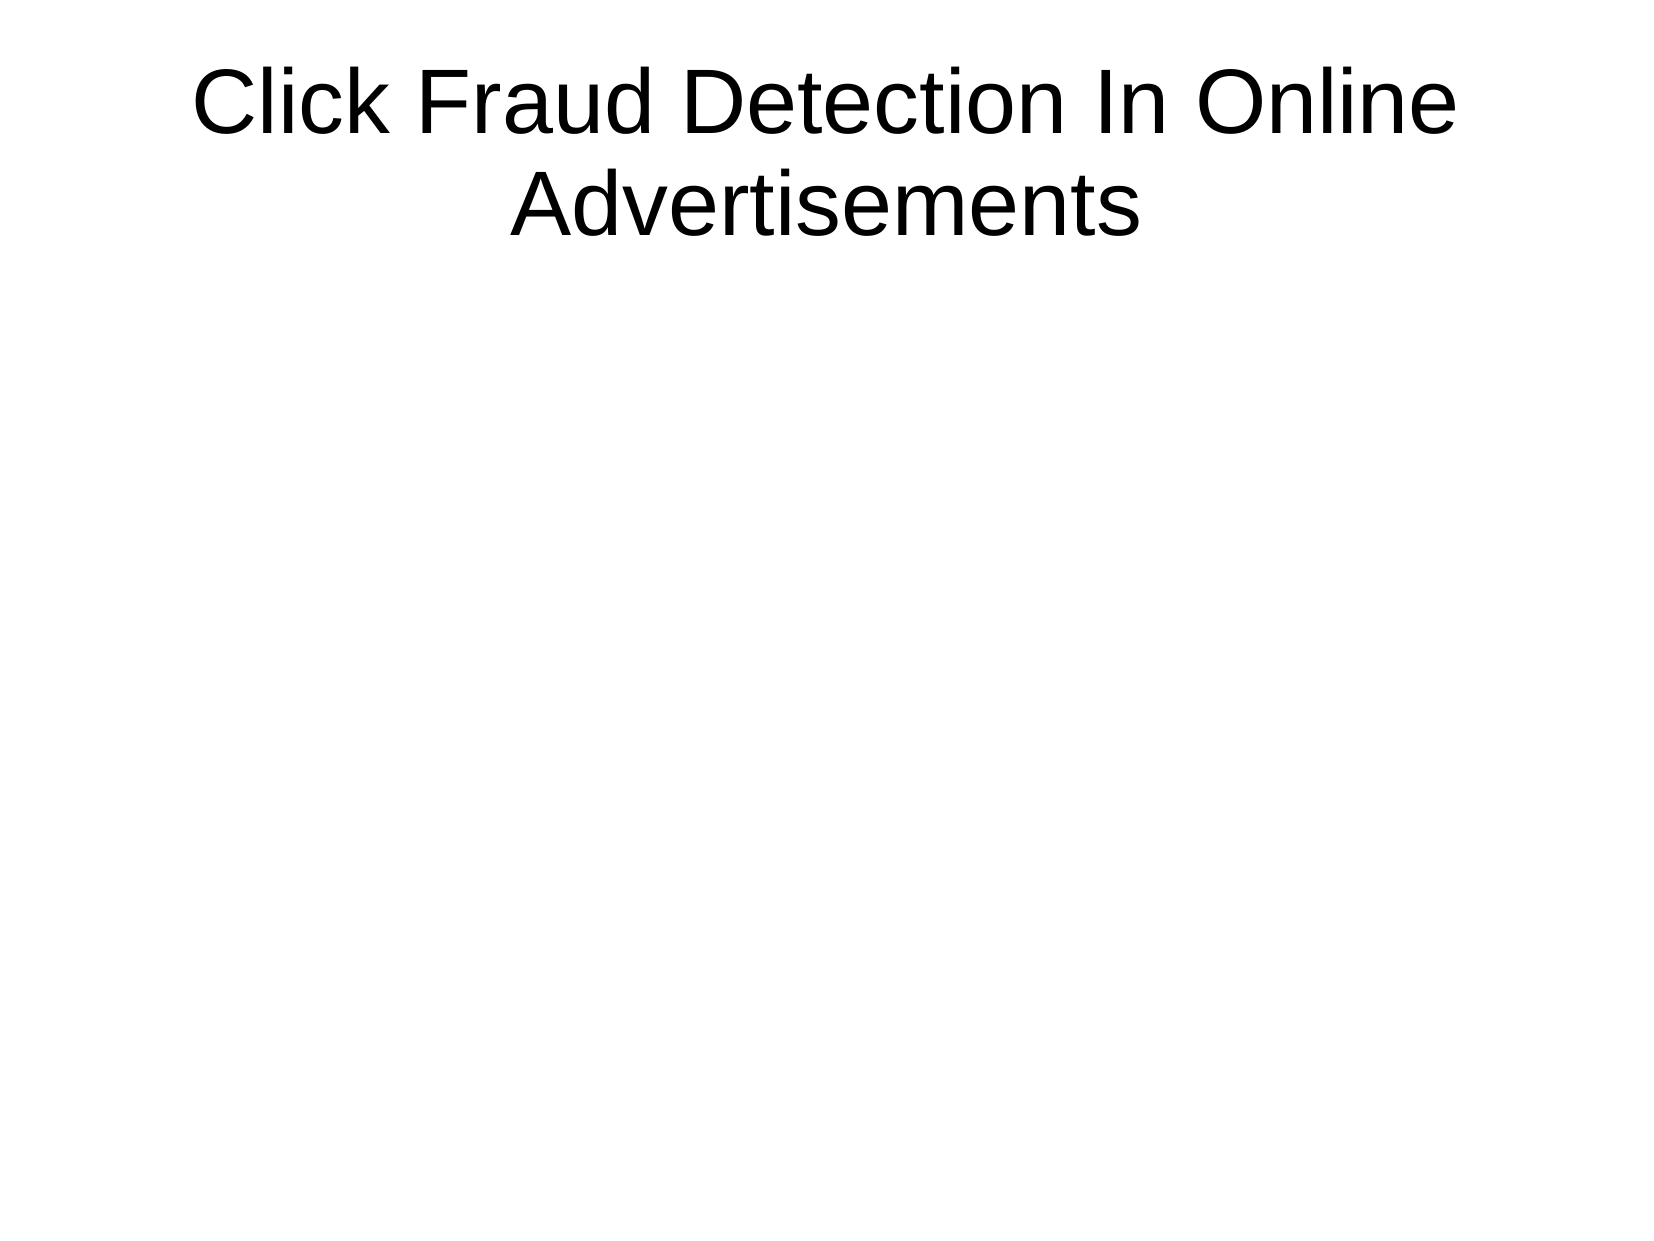

# Click Fraud Detection In Online Advertisements